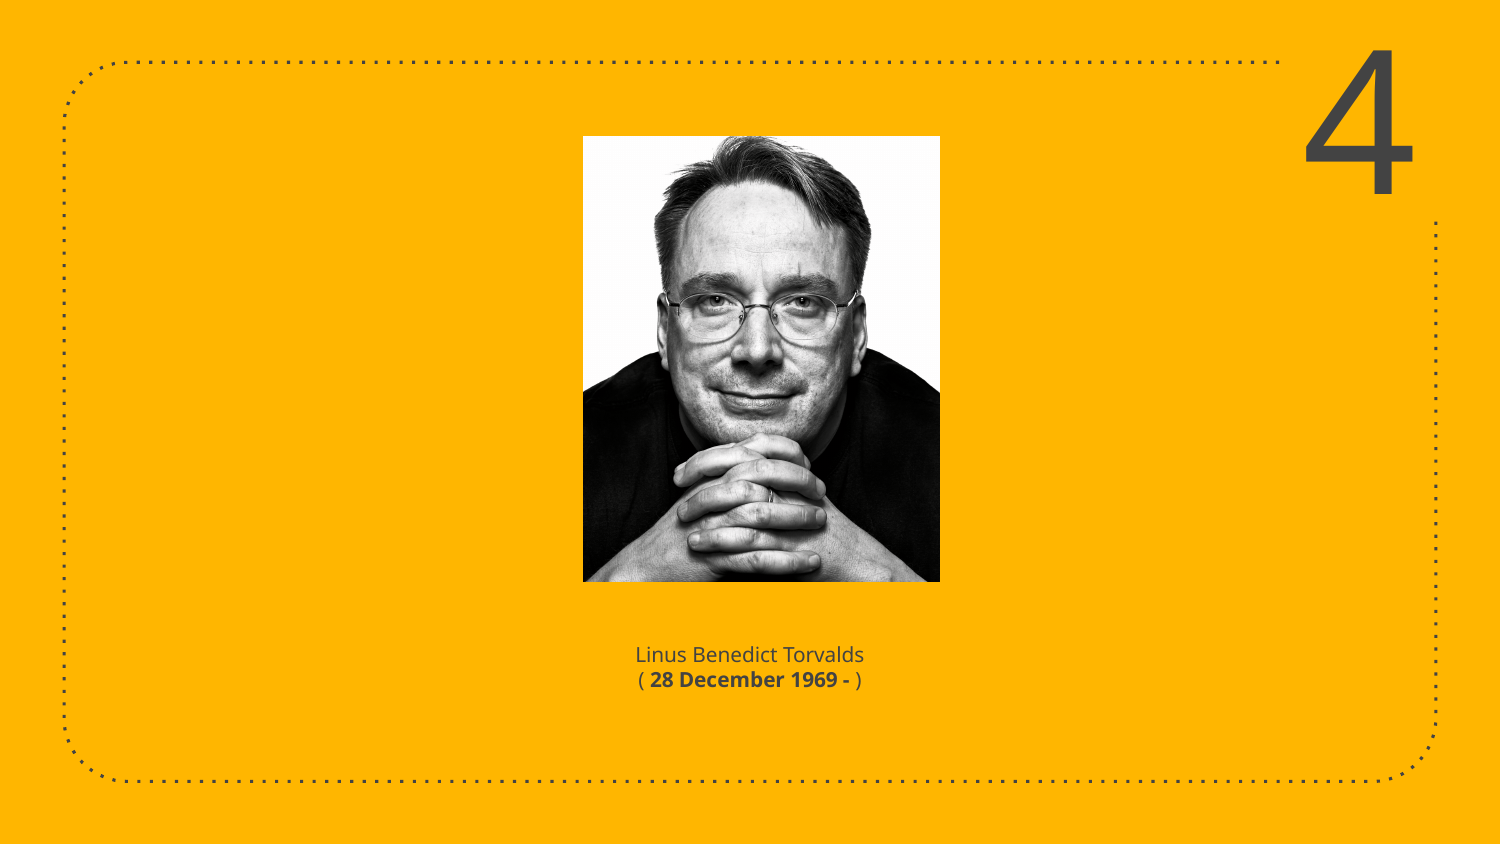

4
# Linus Benedict Torvalds ( 28 December 1969 - )